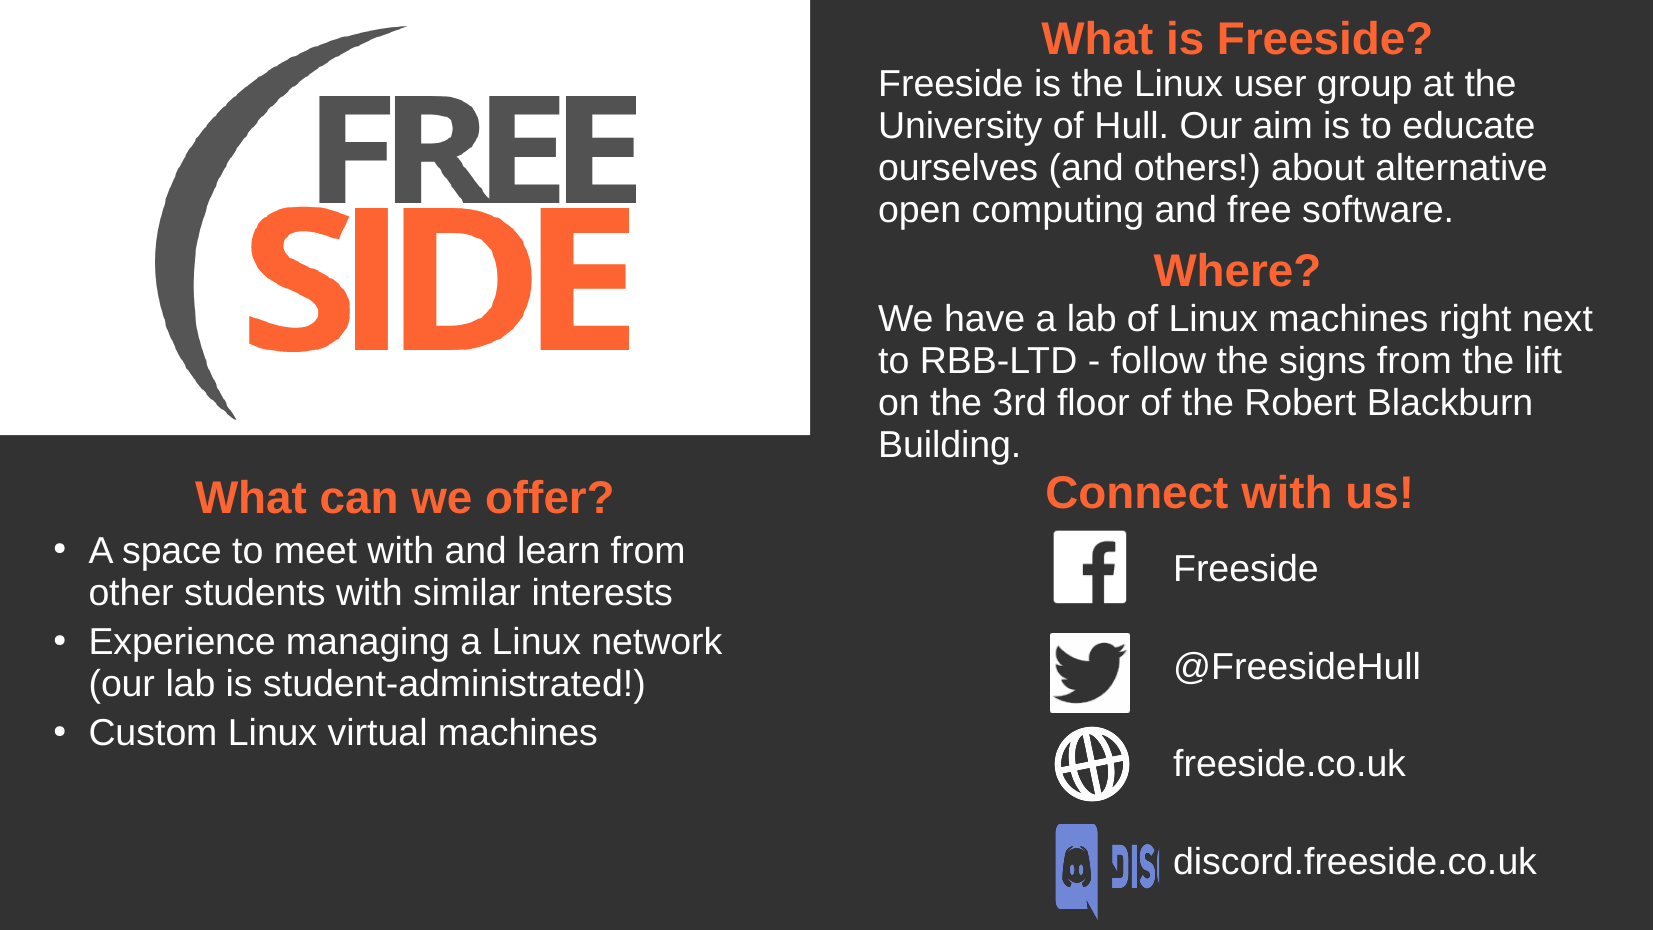

What is Freeside?
Freeside is the Linux user group at the University of Hull. Our aim is to educate ourselves (and others!) about alternative open computing and free software.
Where?
We have a lab of Linux machines right next to RBB-LTD - follow the signs from the lift on the 3rd floor of the Robert Blackburn Building.
Connect with us!
What can we offer?
| | Freeside |
| --- | --- |
| | @FreesideHull |
| | freeside.co.uk |
| | discord.freeside.co.uk |
A space to meet with and learn from other students with similar interests
Experience managing a Linux network (our lab is student-administrated!)
Custom Linux virtual machines